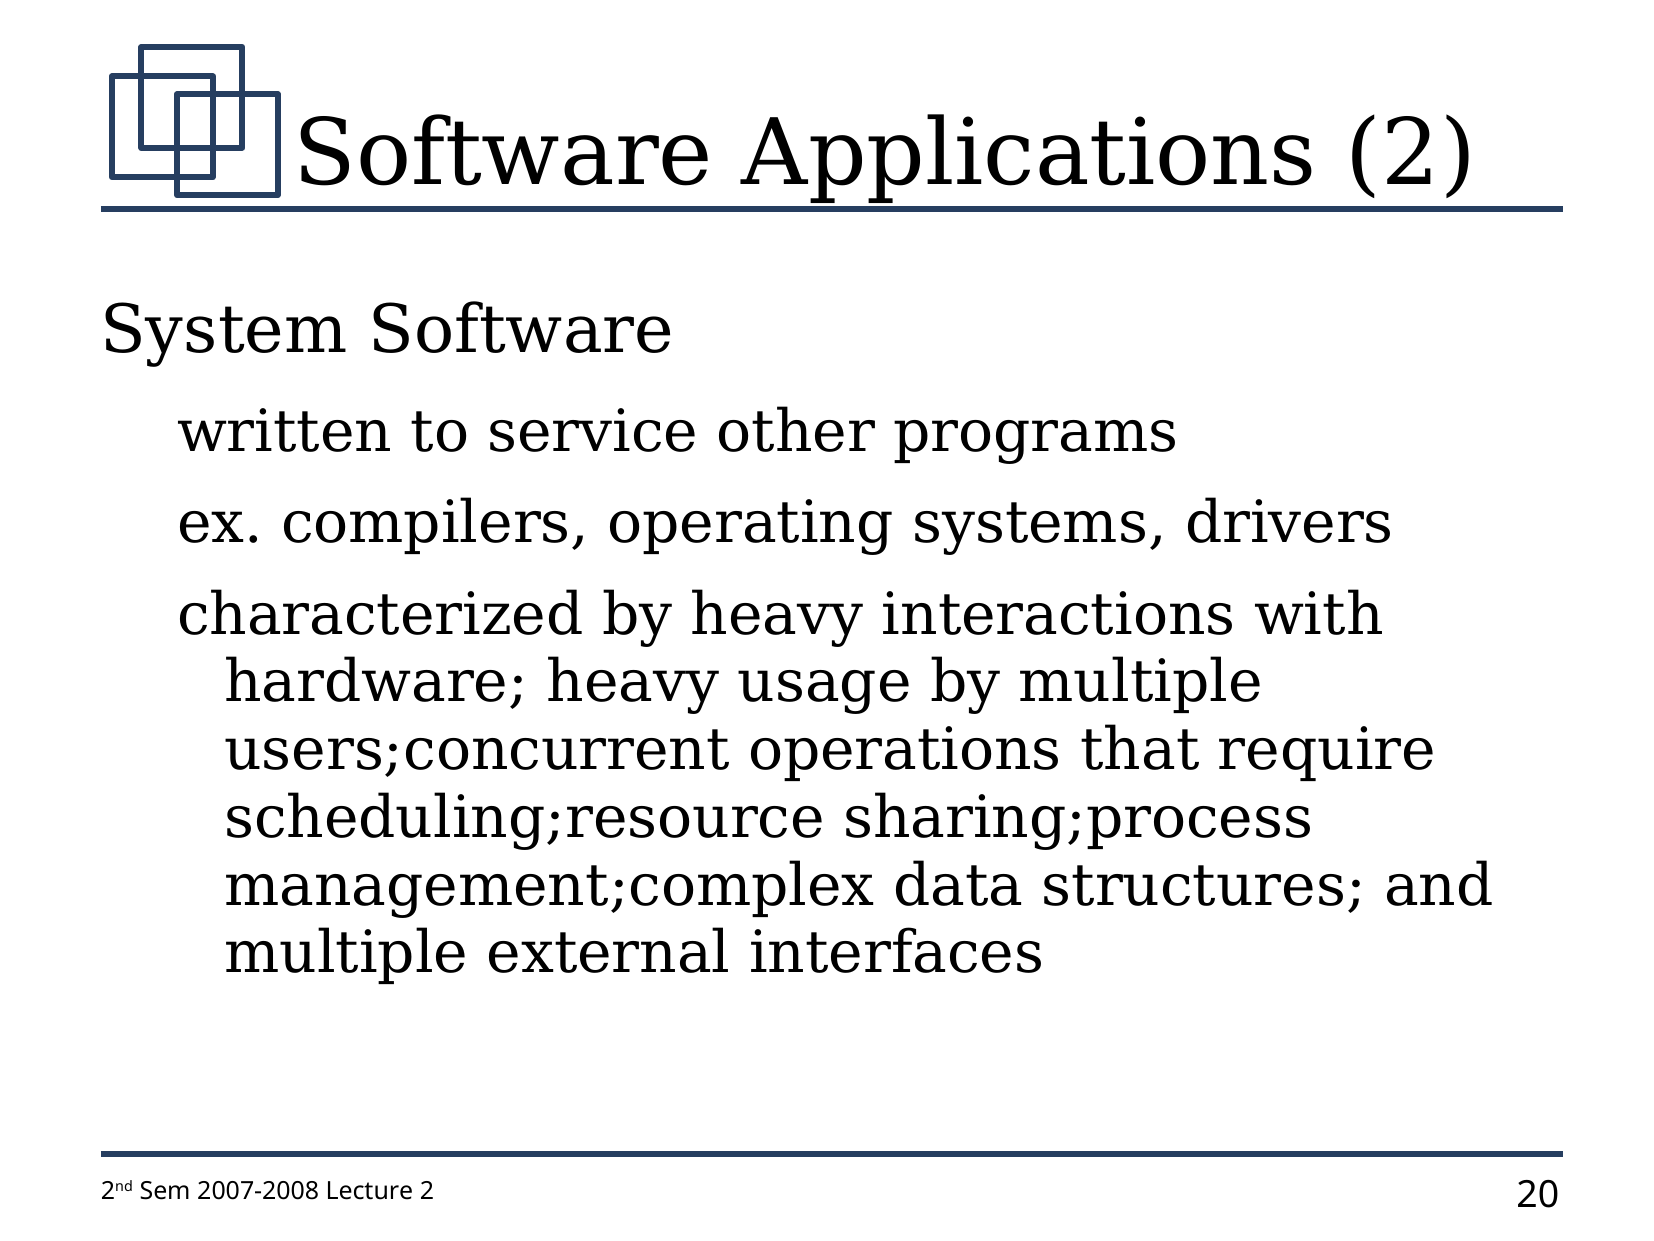

# Software Applications (2)
System Software
written to service other programs
ex. compilers, operating systems, drivers
characterized by heavy interactions with hardware; heavy usage by multiple users;concurrent operations that require scheduling;resource sharing;process management;complex data structures; and multiple external interfaces